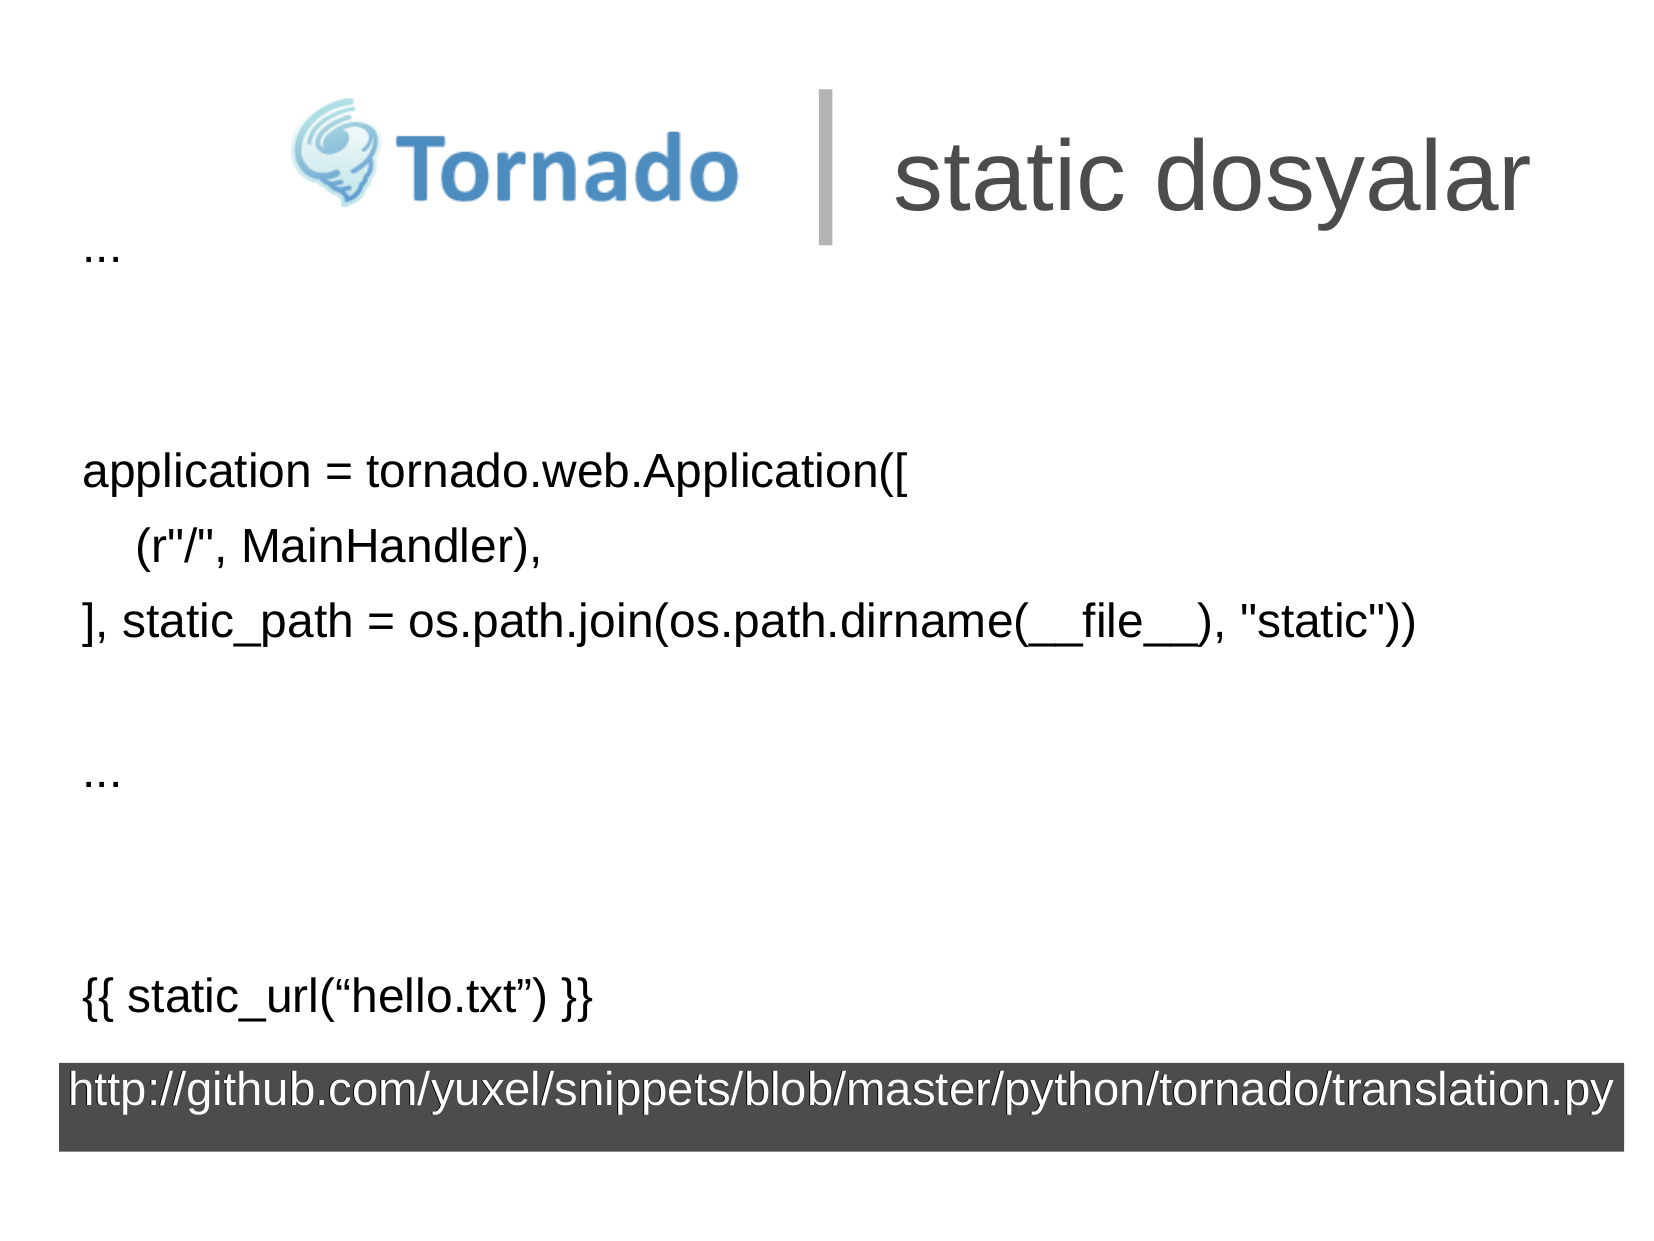

#
| static dosyalar
...
application = tornado.web.Application([
 (r"/", MainHandler),
], static_path = os.path.join(os.path.dirname(__file__), "static"))
...
{{ static_url(“hello.txt”) }}
http://github.com/yuxel/snippets/blob/master/python/tornado/translation.py